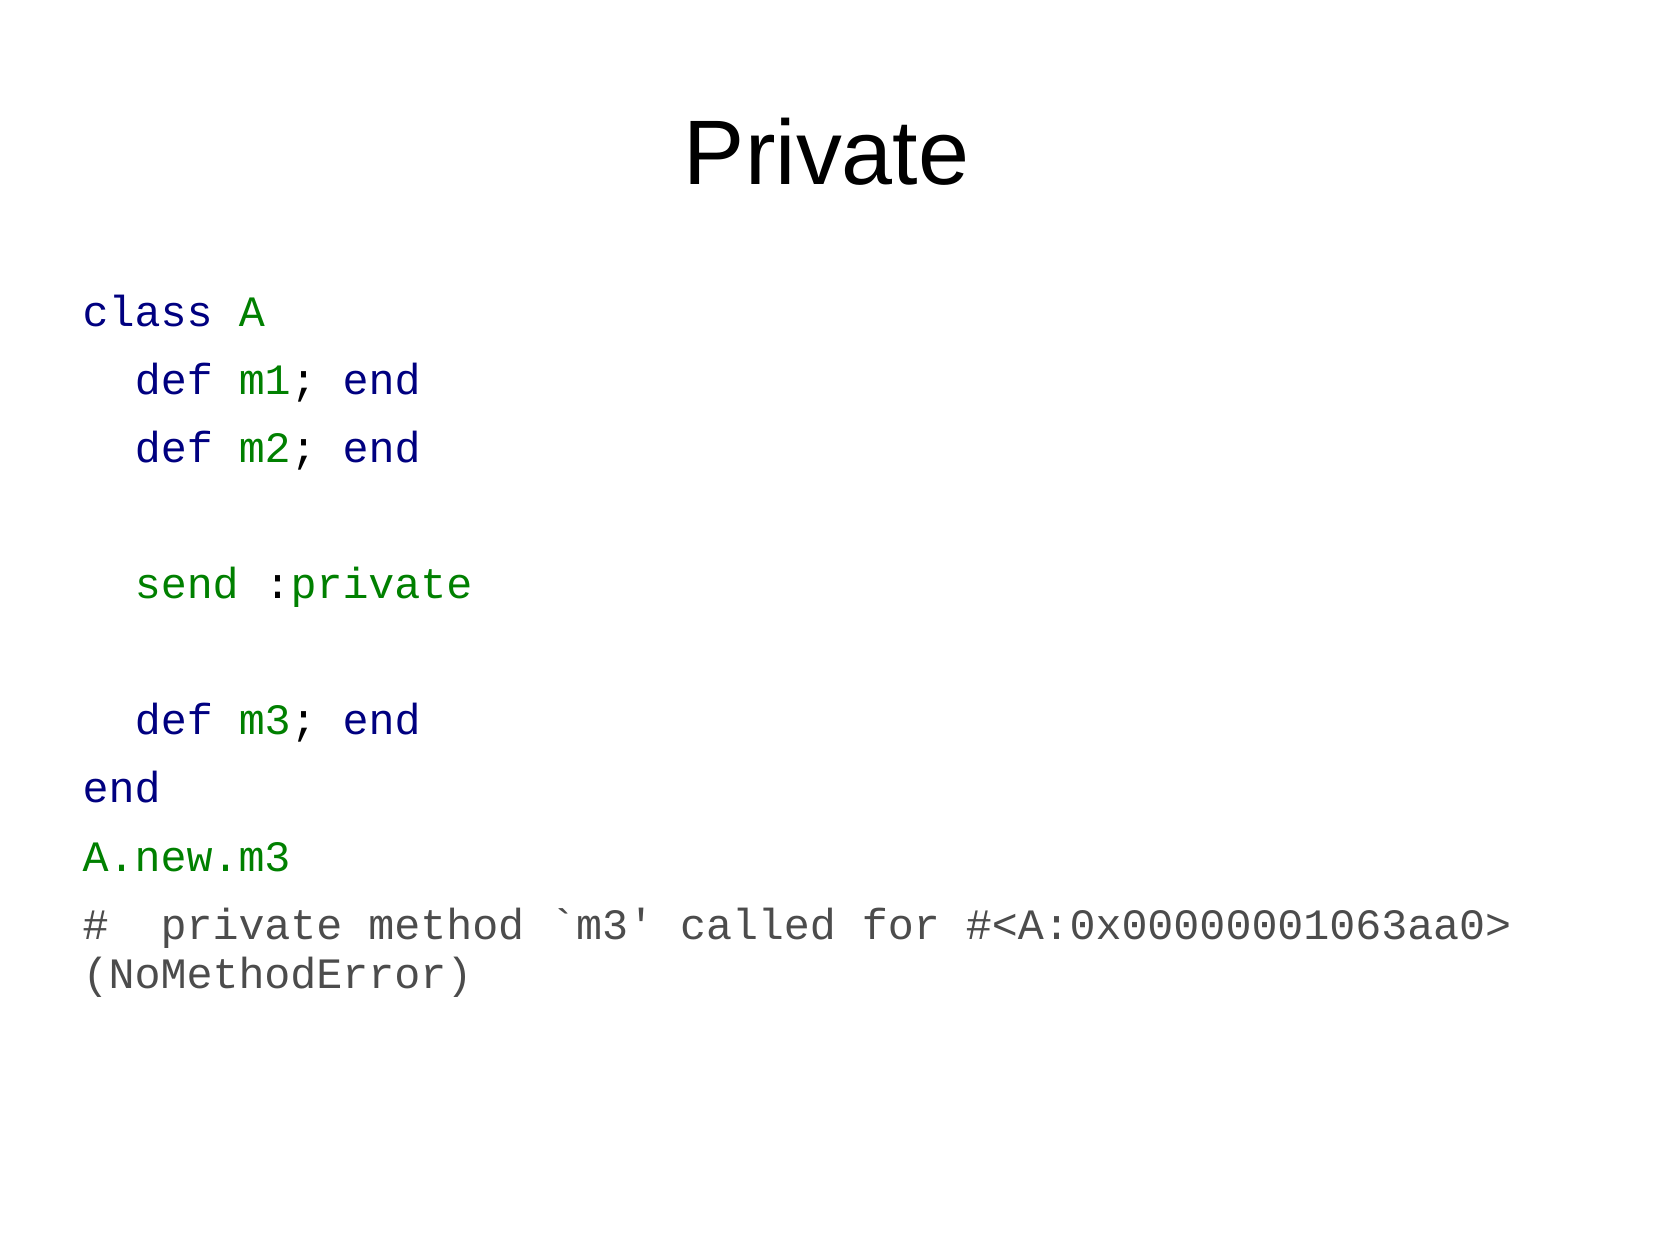

# Private
class A
 def m1; end
 def m2; end
 send :private
 def m3; end
end
A.new.m3
# private method `m3' called for #<A:0x00000001063aa0> (NoMethodError)